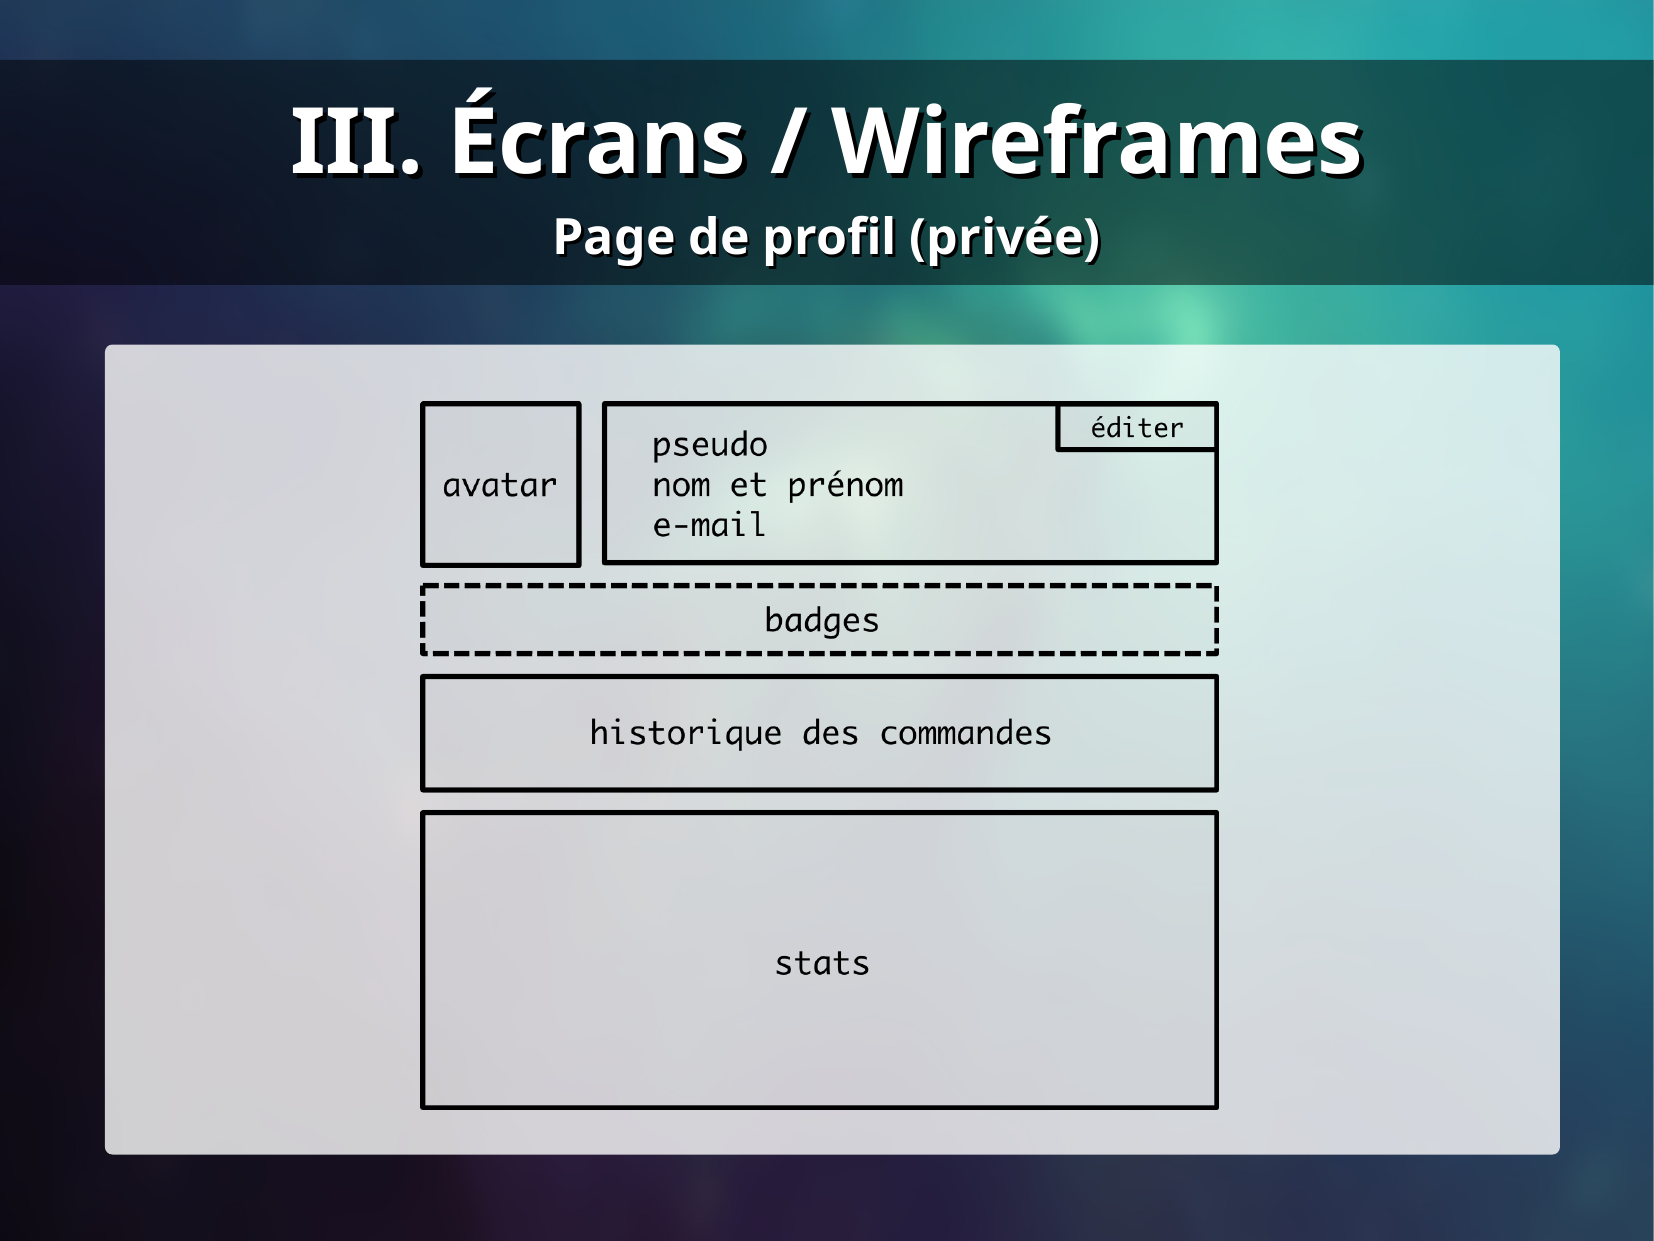

# III. Écrans / Wireframes Page de profil (privée)